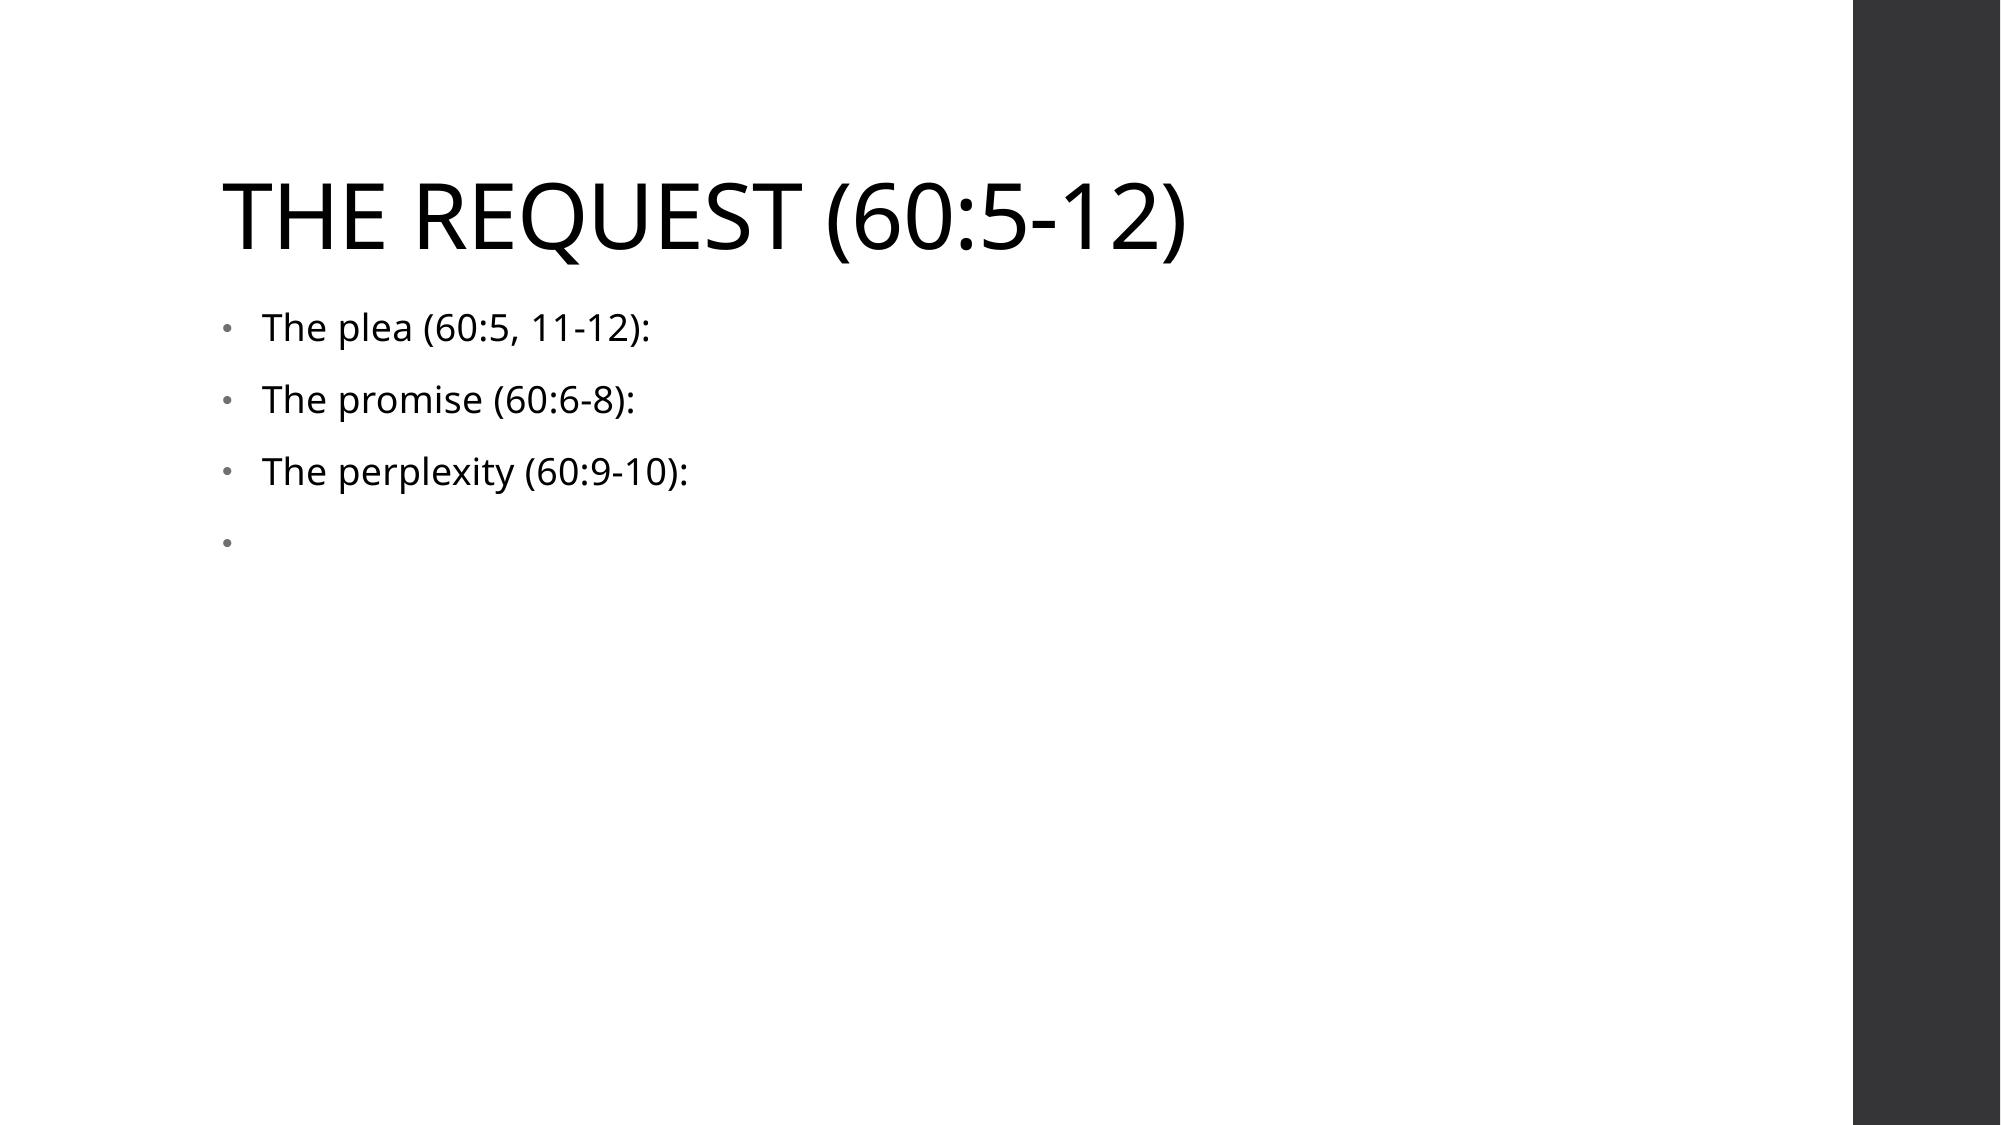

# THE REQUEST (60:5-12)
 The plea (60:5, 11-12):
 The promise (60:6-8):
 The perplexity (60:9-10):